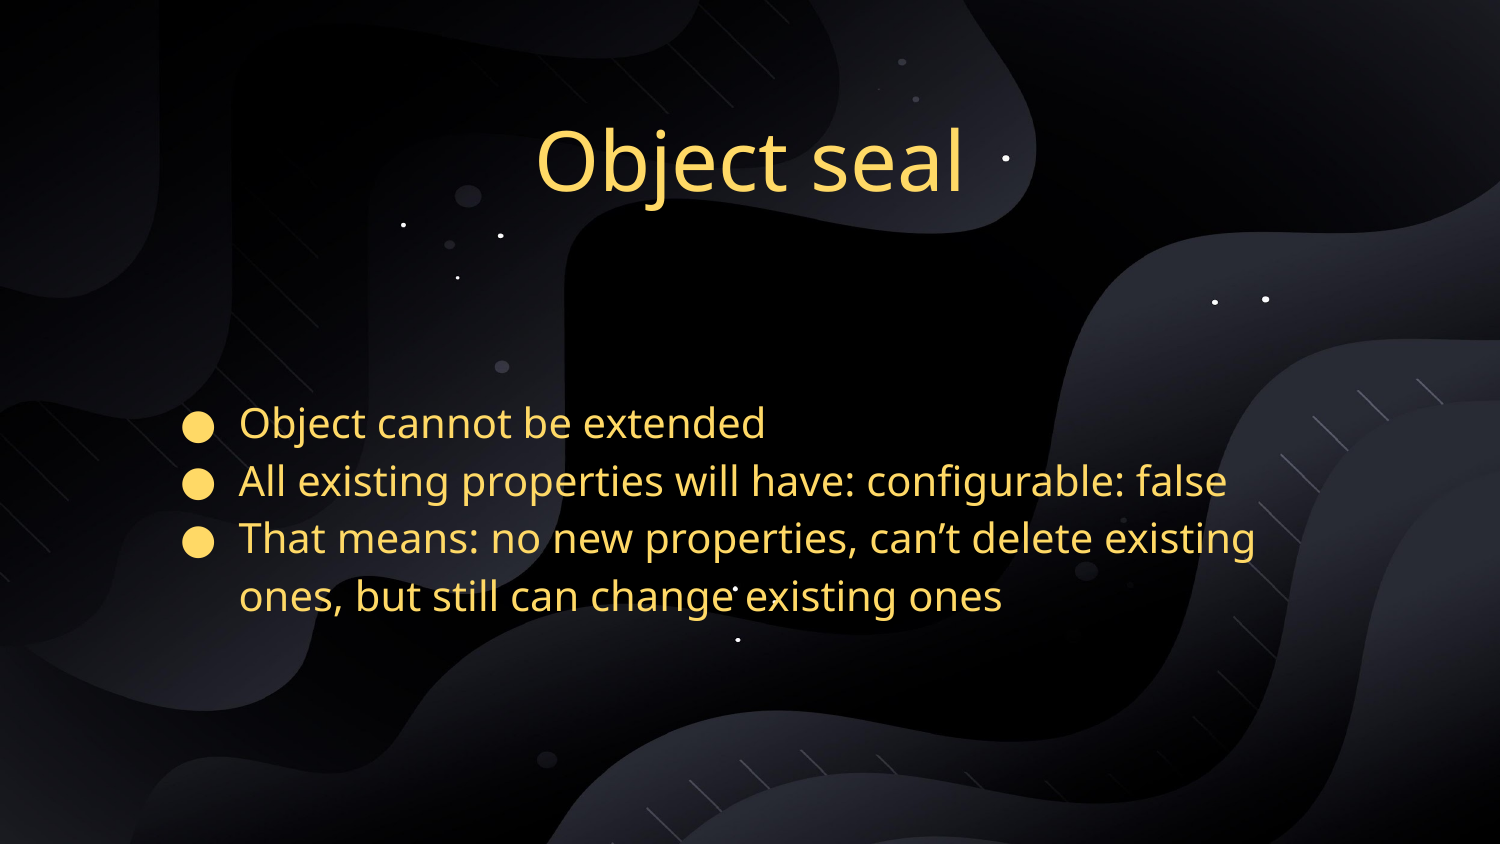

# Object seal
Object cannot be extended
All existing properties will have: configurable: false
That means: no new properties, can’t delete existing ones, but still can change existing ones